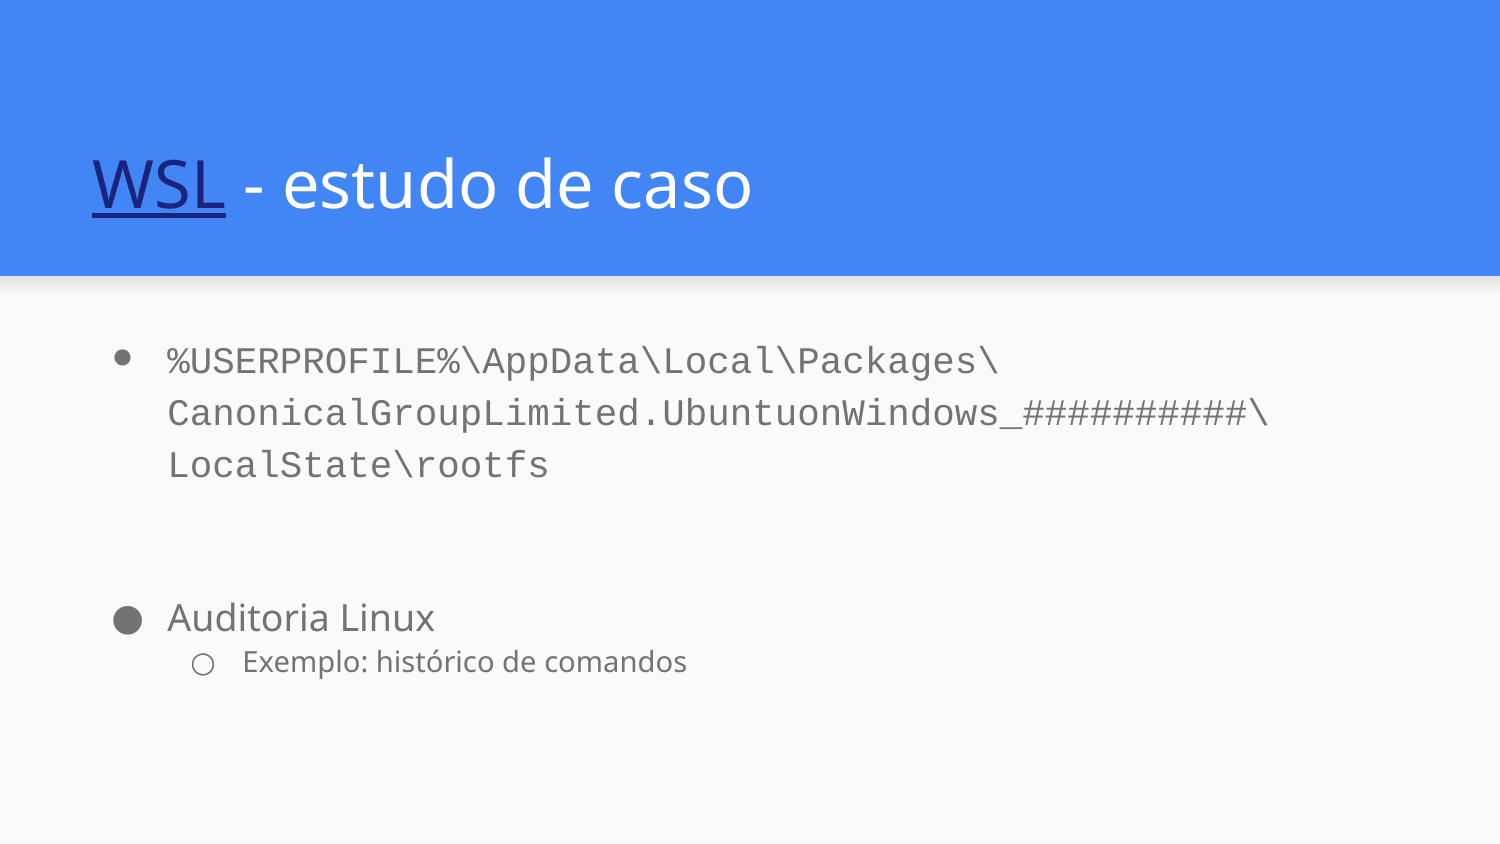

# WSL - estudo de caso
%USERPROFILE%\AppData\Local\Packages\CanonicalGroupLimited.UbuntuonWindows_##########\LocalState\rootfs
Auditoria Linux
Exemplo: histórico de comandos